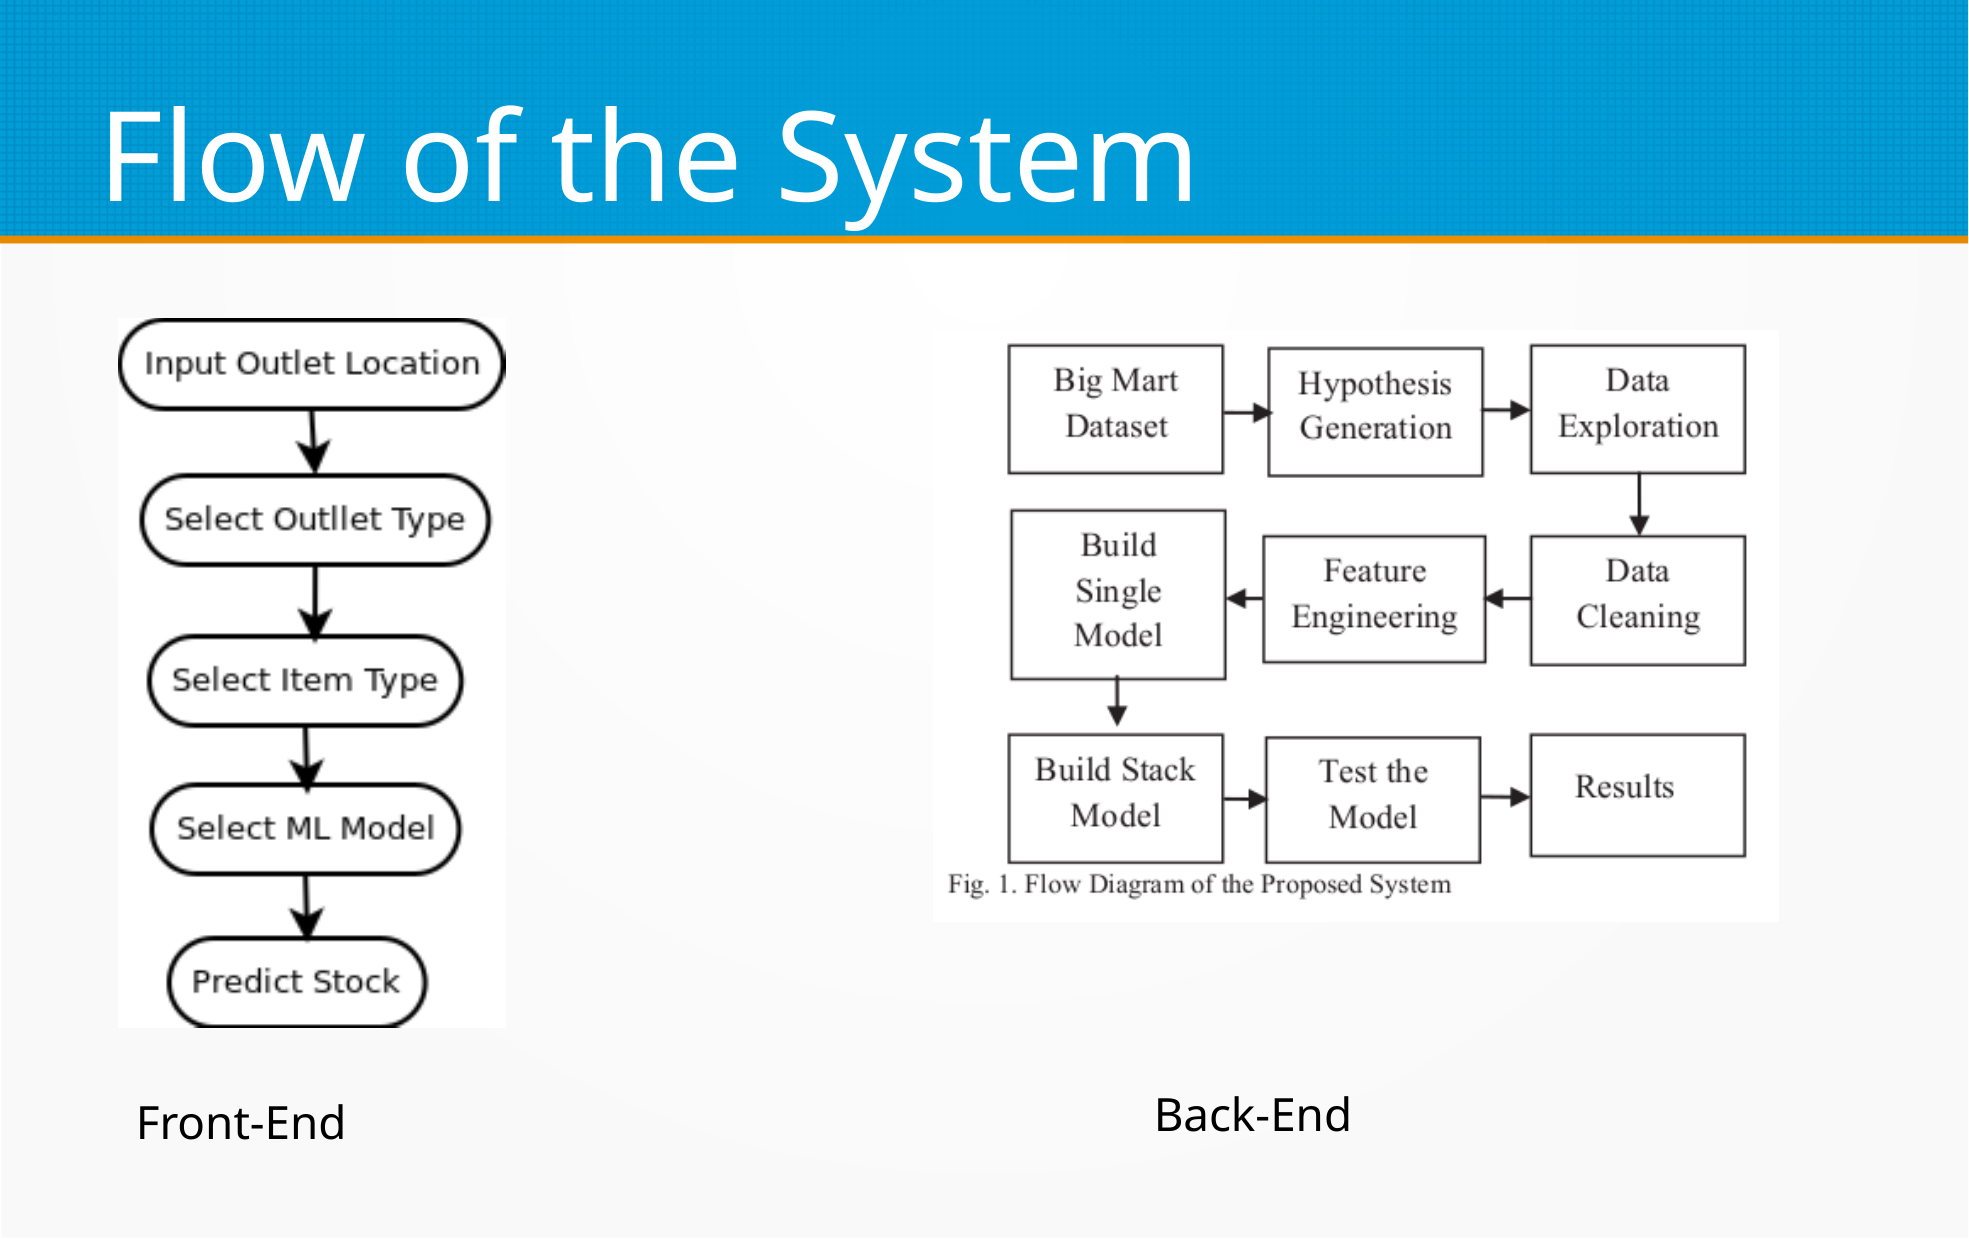

# Flow of the System
 Back-End
Front-End